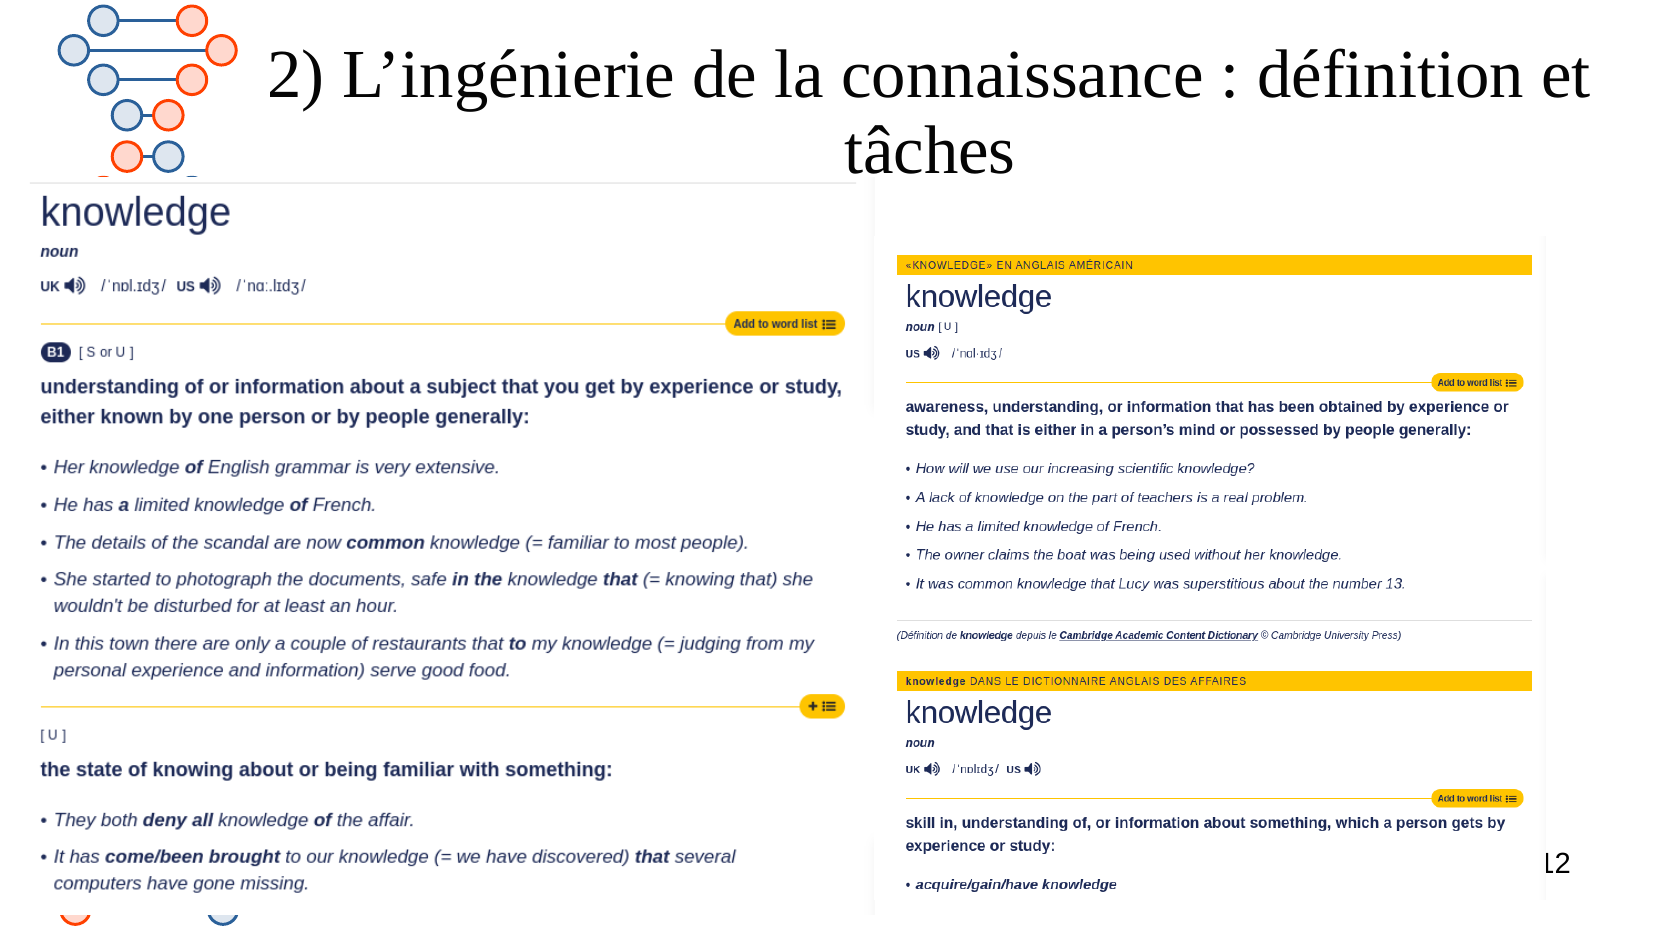

# 2) L’ingénierie de la connaissance : définition et tâches
12